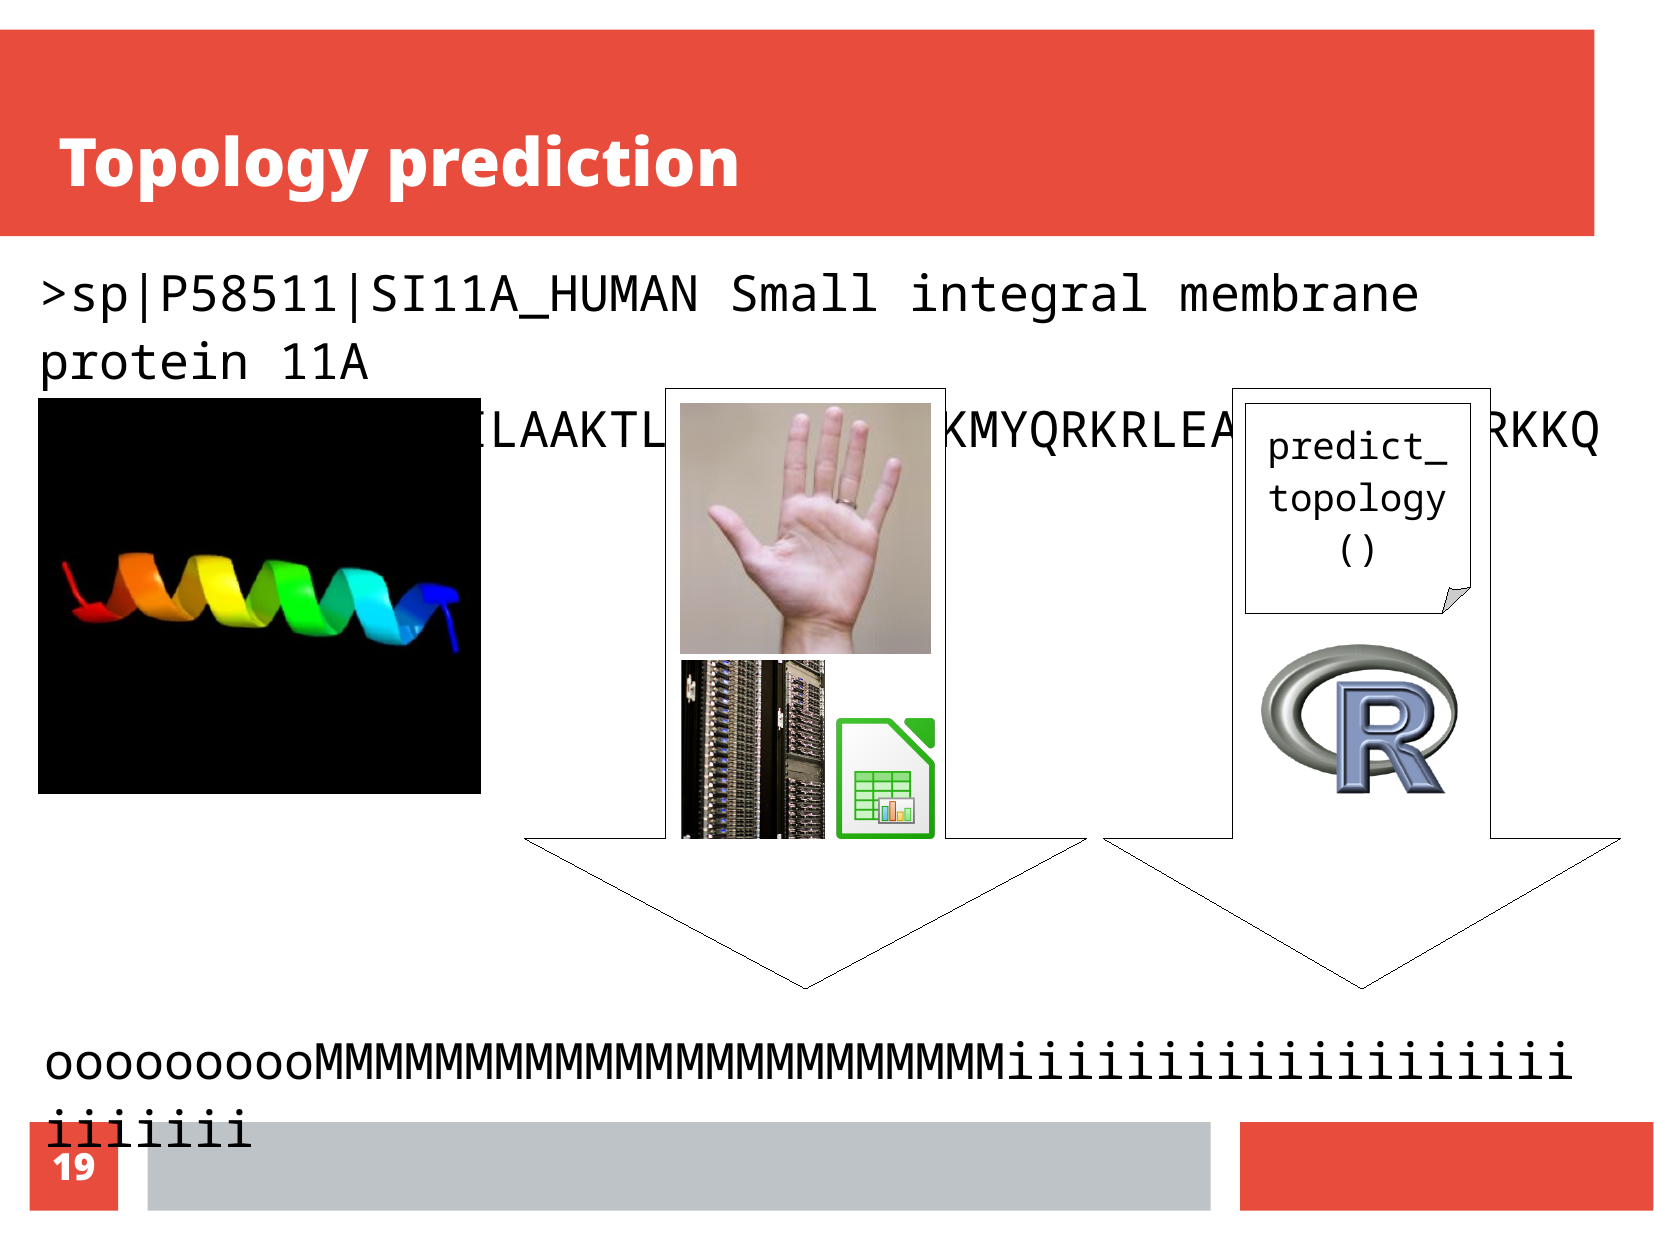

# Topology prediction
>sp|P58511|SI11A_HUMAN Small integral membrane protein 11A
MNWKVLEHVPLLLYILAAKTLILCLTFAGVKMYQRKRLEAKQQKLEAERKKQSEKKDN
predict_
topology()
oooooooooMMMMMMMMMMMMMMMMMMMMMMMiiiiiiiiiiiiiiiiiiiiiiiiii
19